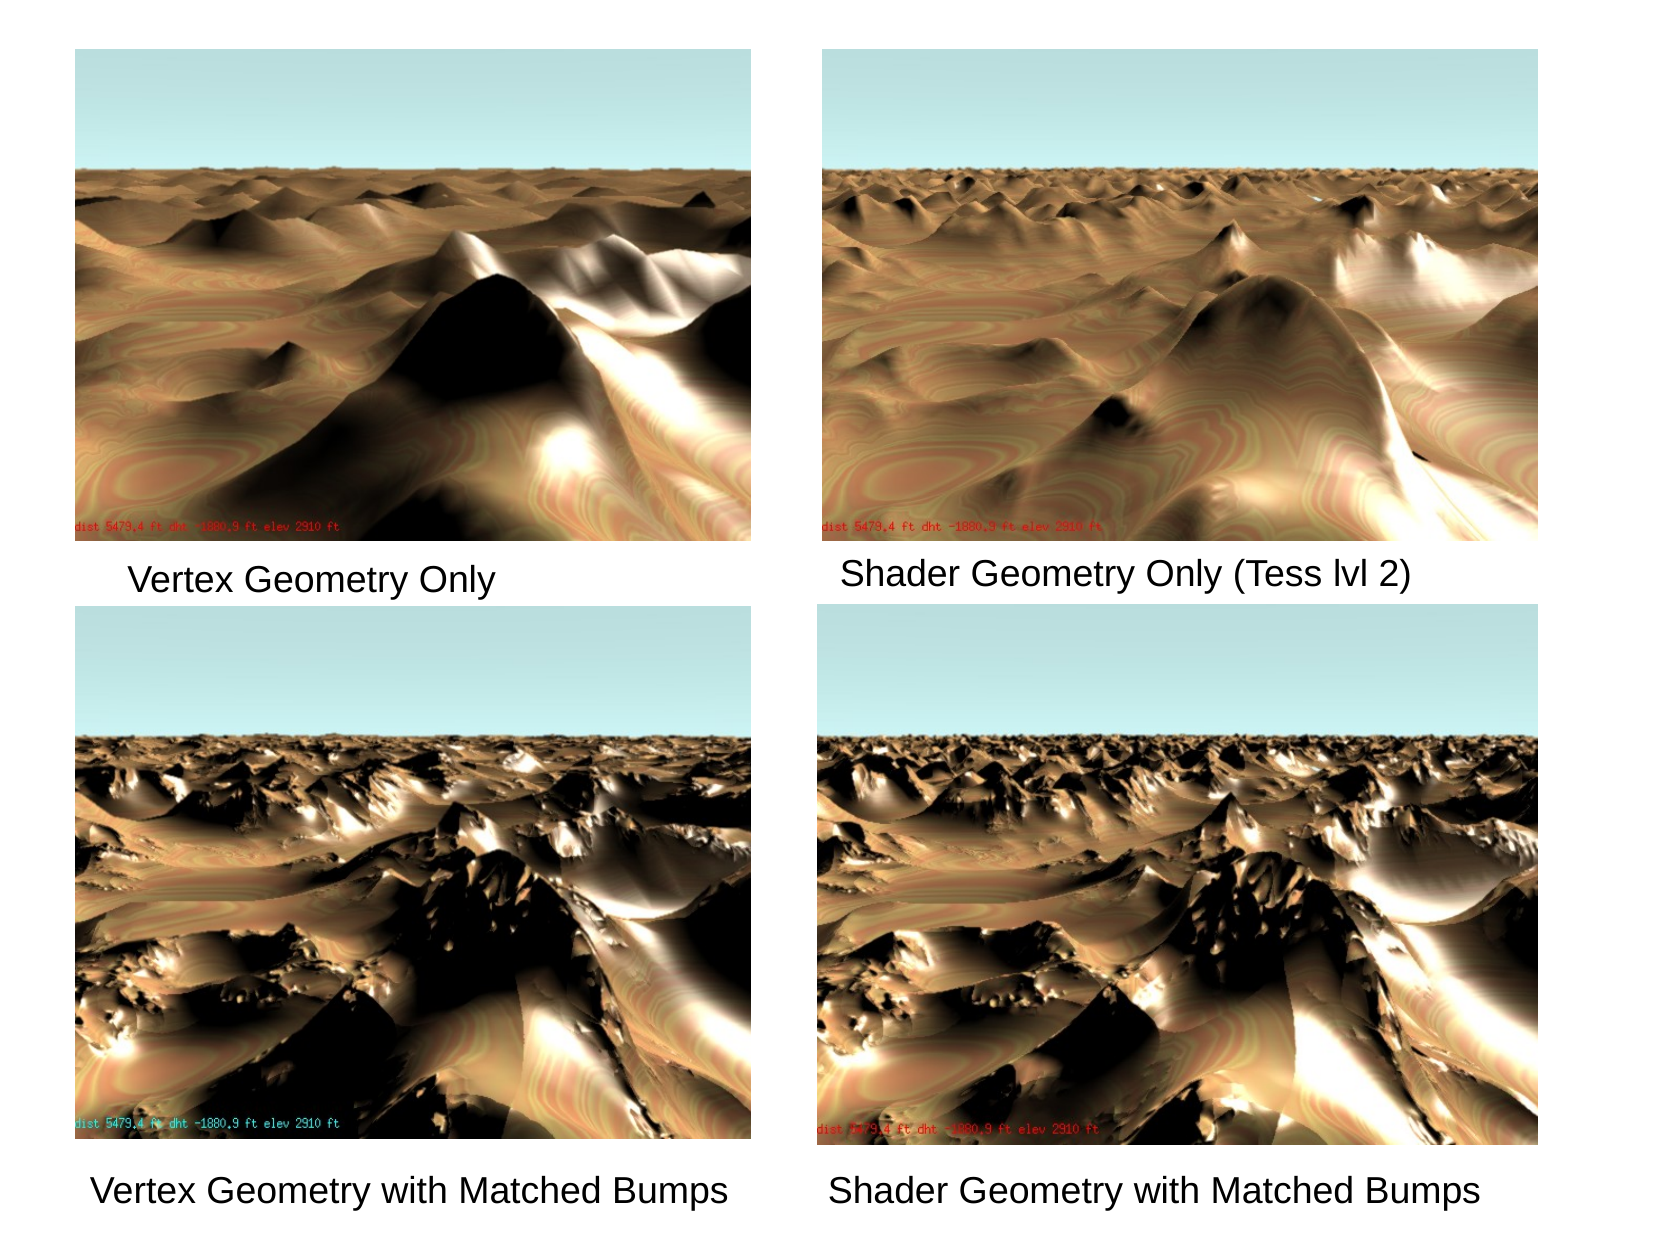

Shader Geometry Only (Tess lvl 2)
Vertex Geometry Only
Vertex Geometry with Matched Bumps
Shader Geometry with Matched Bumps